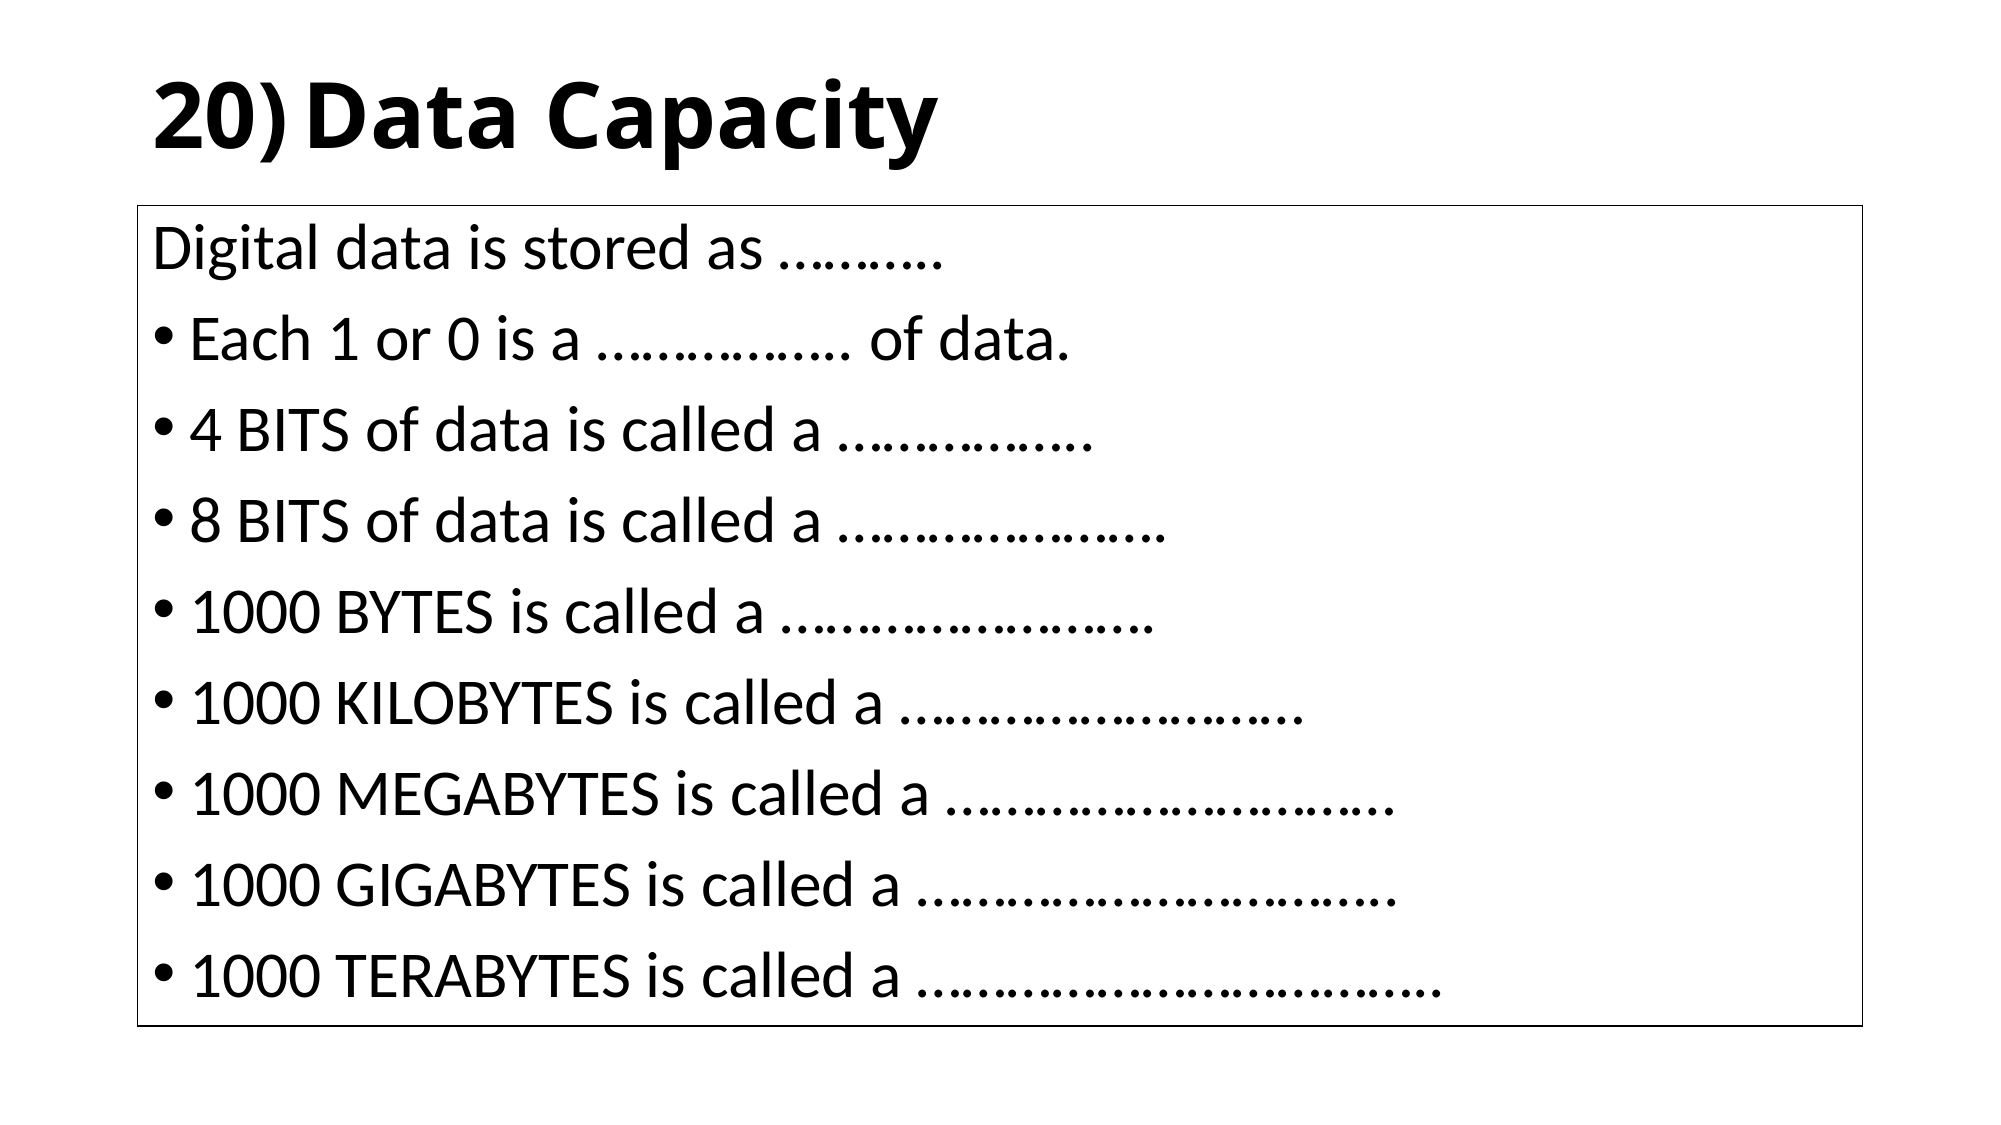

# 20)	Data Capacity
Digital data is stored as ………..
Each 1 or 0 is a …………….. of data.
4 BITS of data is called a ……………..
8 BITS of data is called a ………………….
1000 BYTES is called a …………………….
1000 KILOBYTES is called a ………………………
1000 MEGABYTES is called a …………………………
1000 GIGABYTES is called a …………………………..
1000 TERABYTES is called a ……………………………..